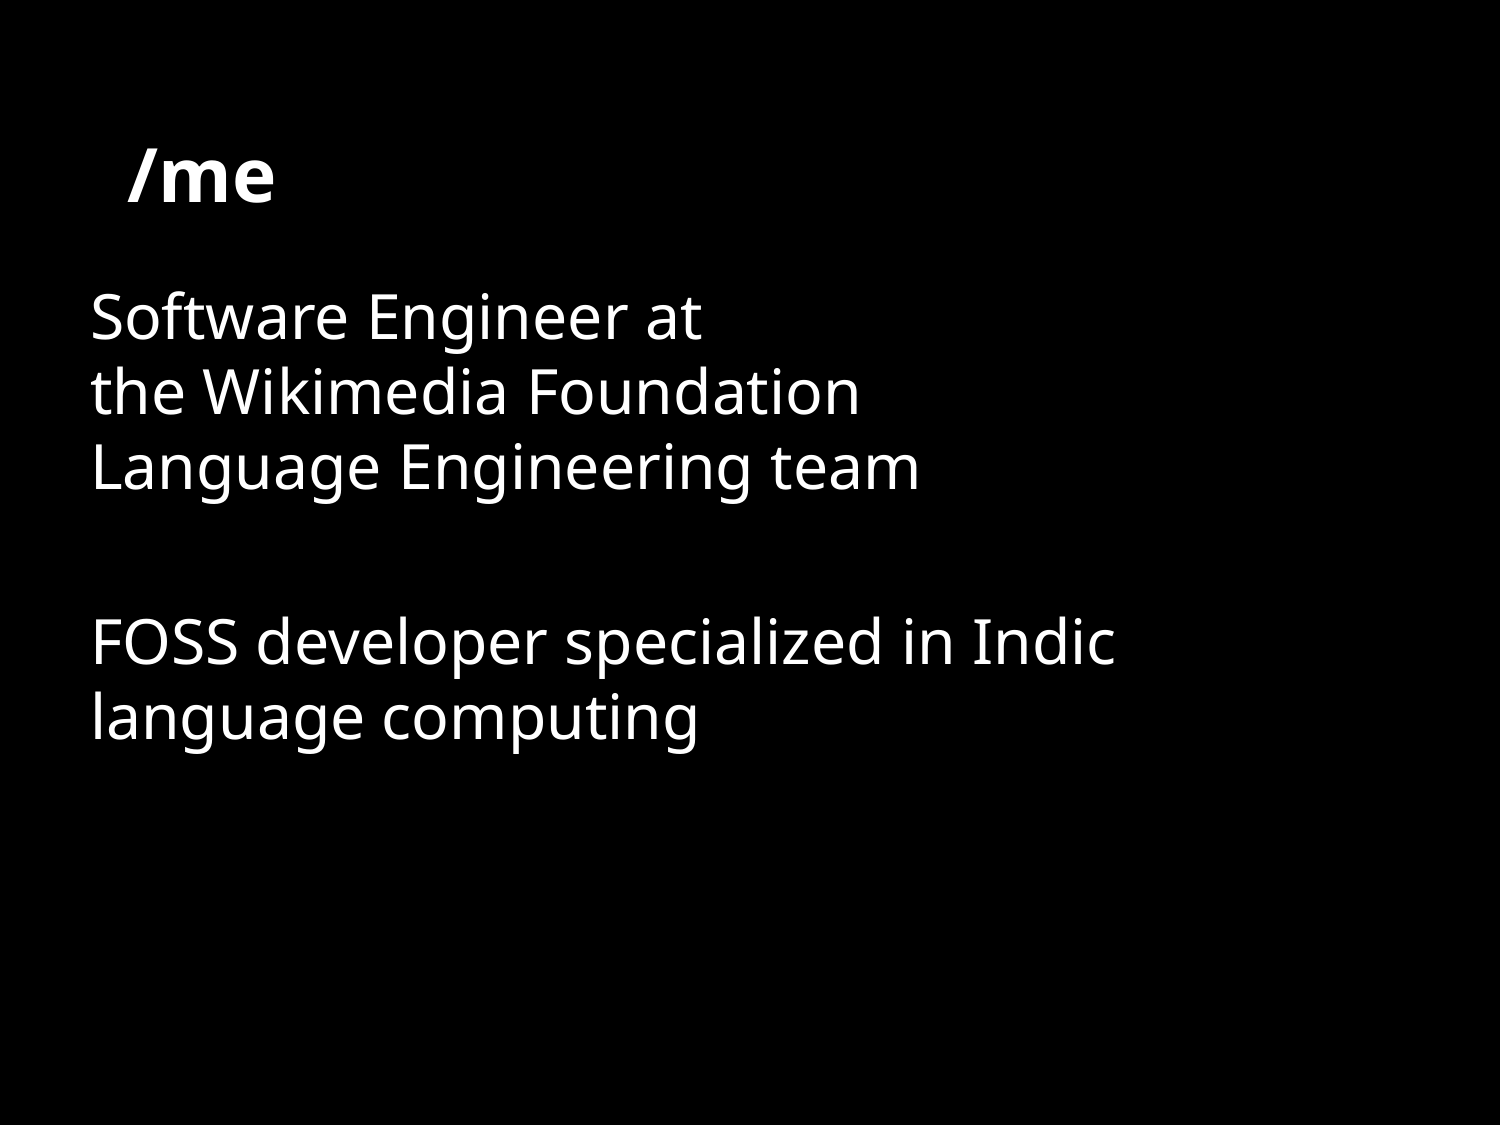

# /me
Software Engineer at
the Wikimedia Foundation
Language Engineering team
FOSS developer specialized in Indic language computing